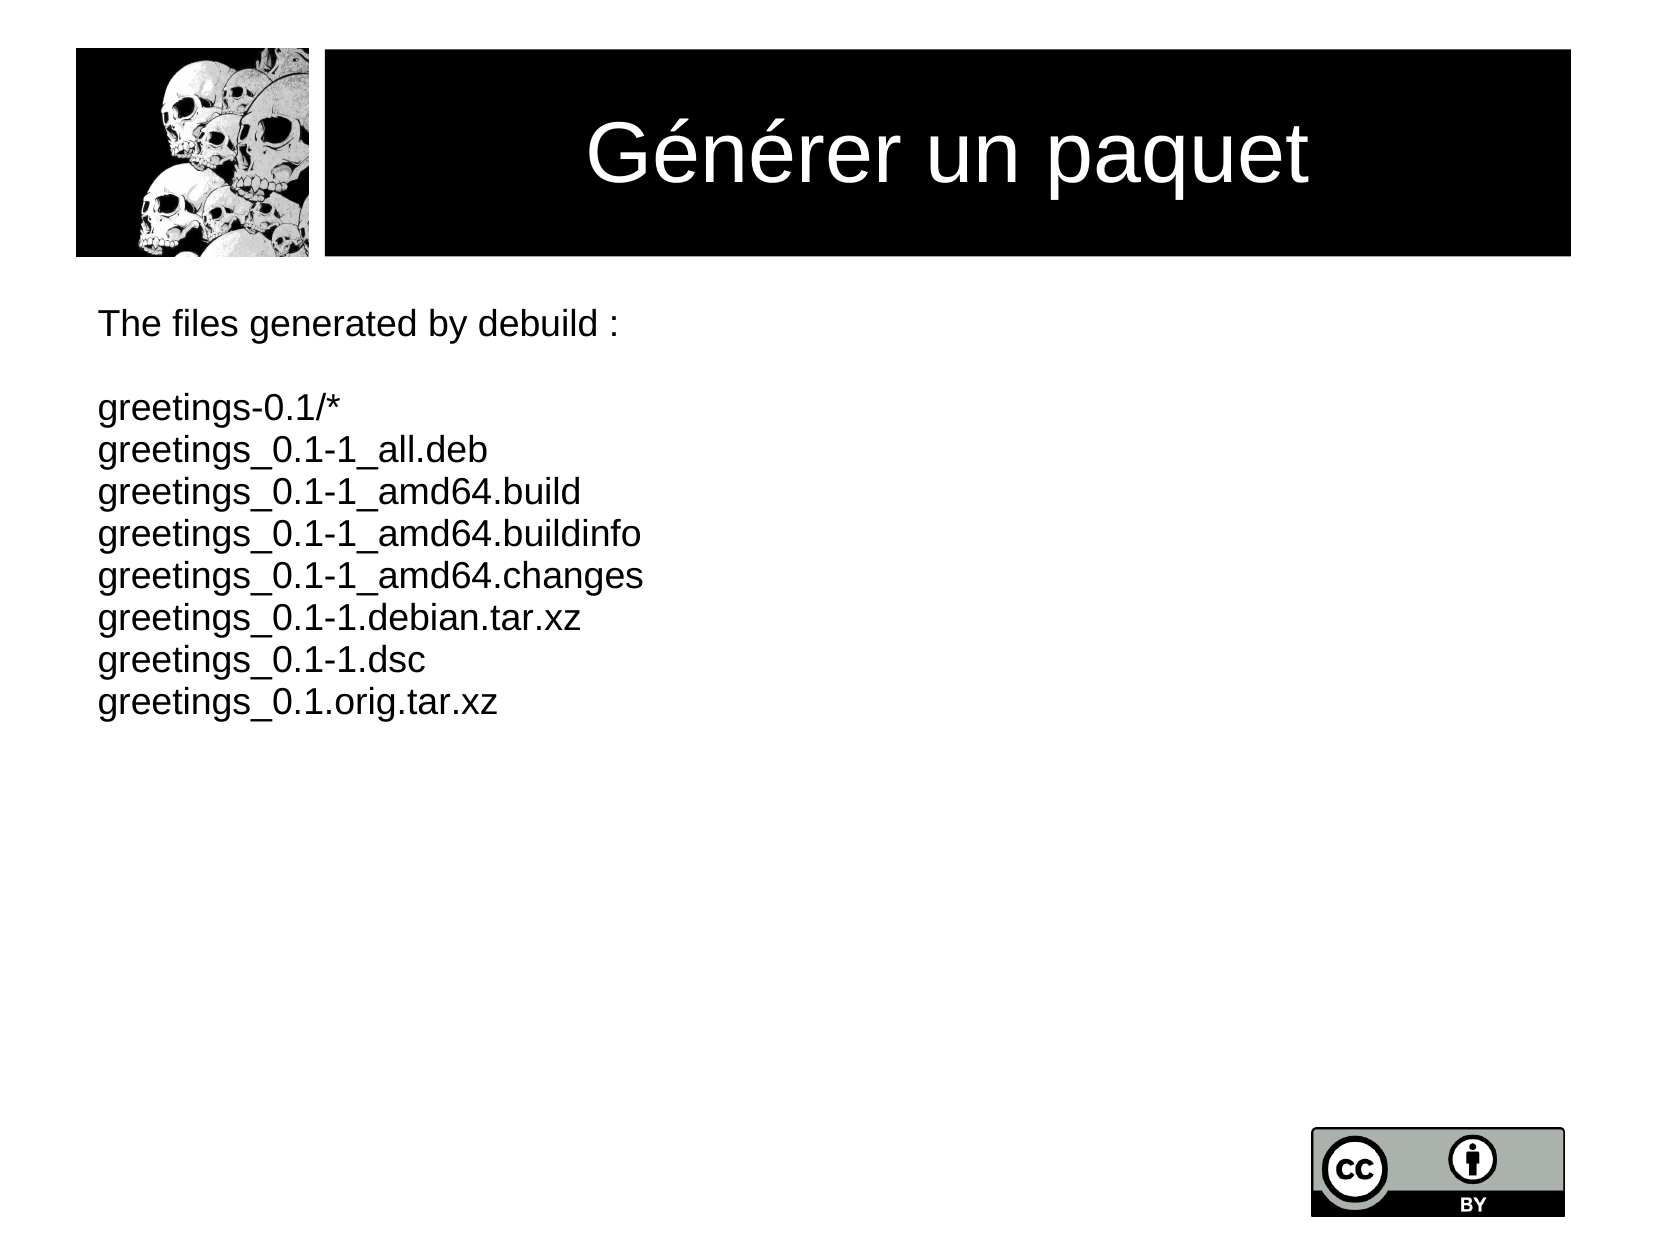

# Générer un paquet
The files generated by debuild :
greetings-0.1/*
greetings_0.1-1_all.deb
greetings_0.1-1_amd64.build
greetings_0.1-1_amd64.buildinfo
greetings_0.1-1_amd64.changes
greetings_0.1-1.debian.tar.xz
greetings_0.1-1.dsc
greetings_0.1.orig.tar.xz